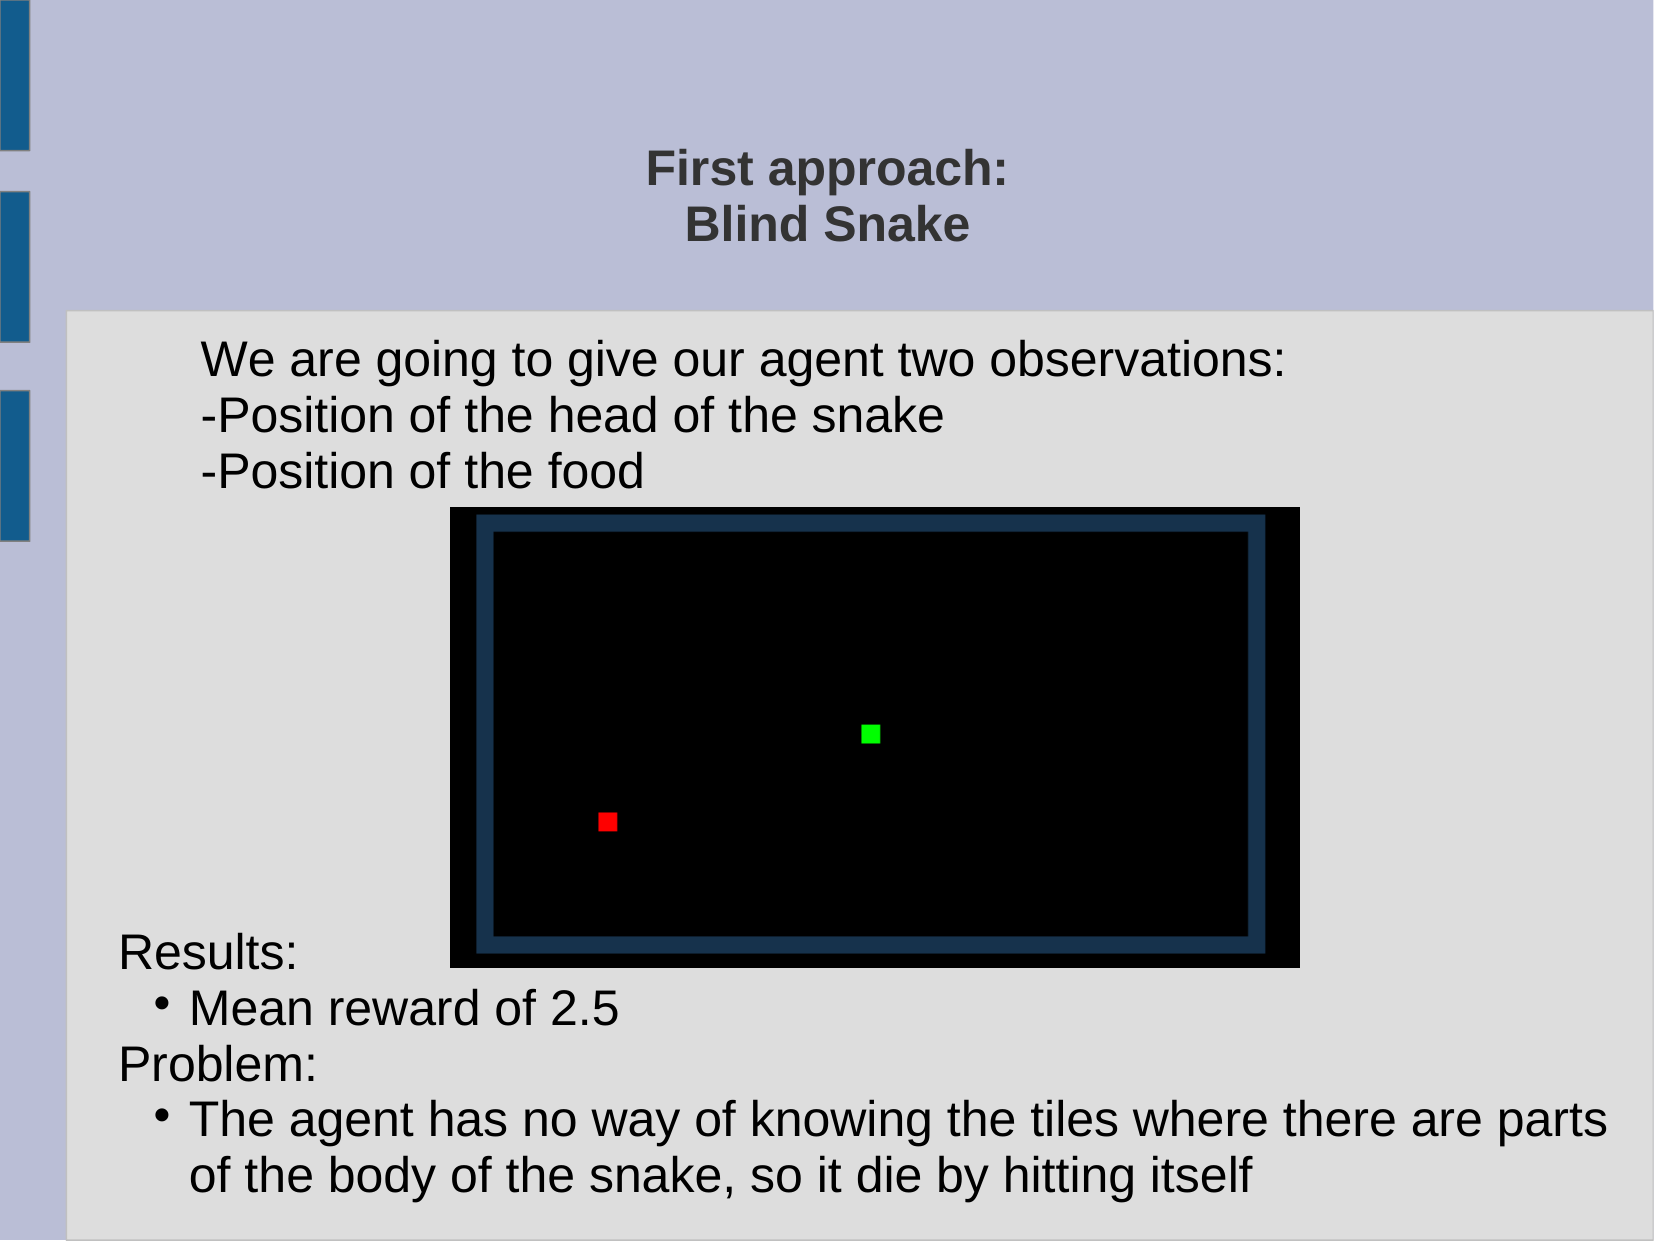

# First approach: Blind Snake
We are going to give our agent two observations:
-Position of the head of the snake
-Position of the food
Results:
Mean reward of 2.5
Problem:
The agent has no way of knowing the tiles where there are parts of the body of the snake, so it die by hitting itself